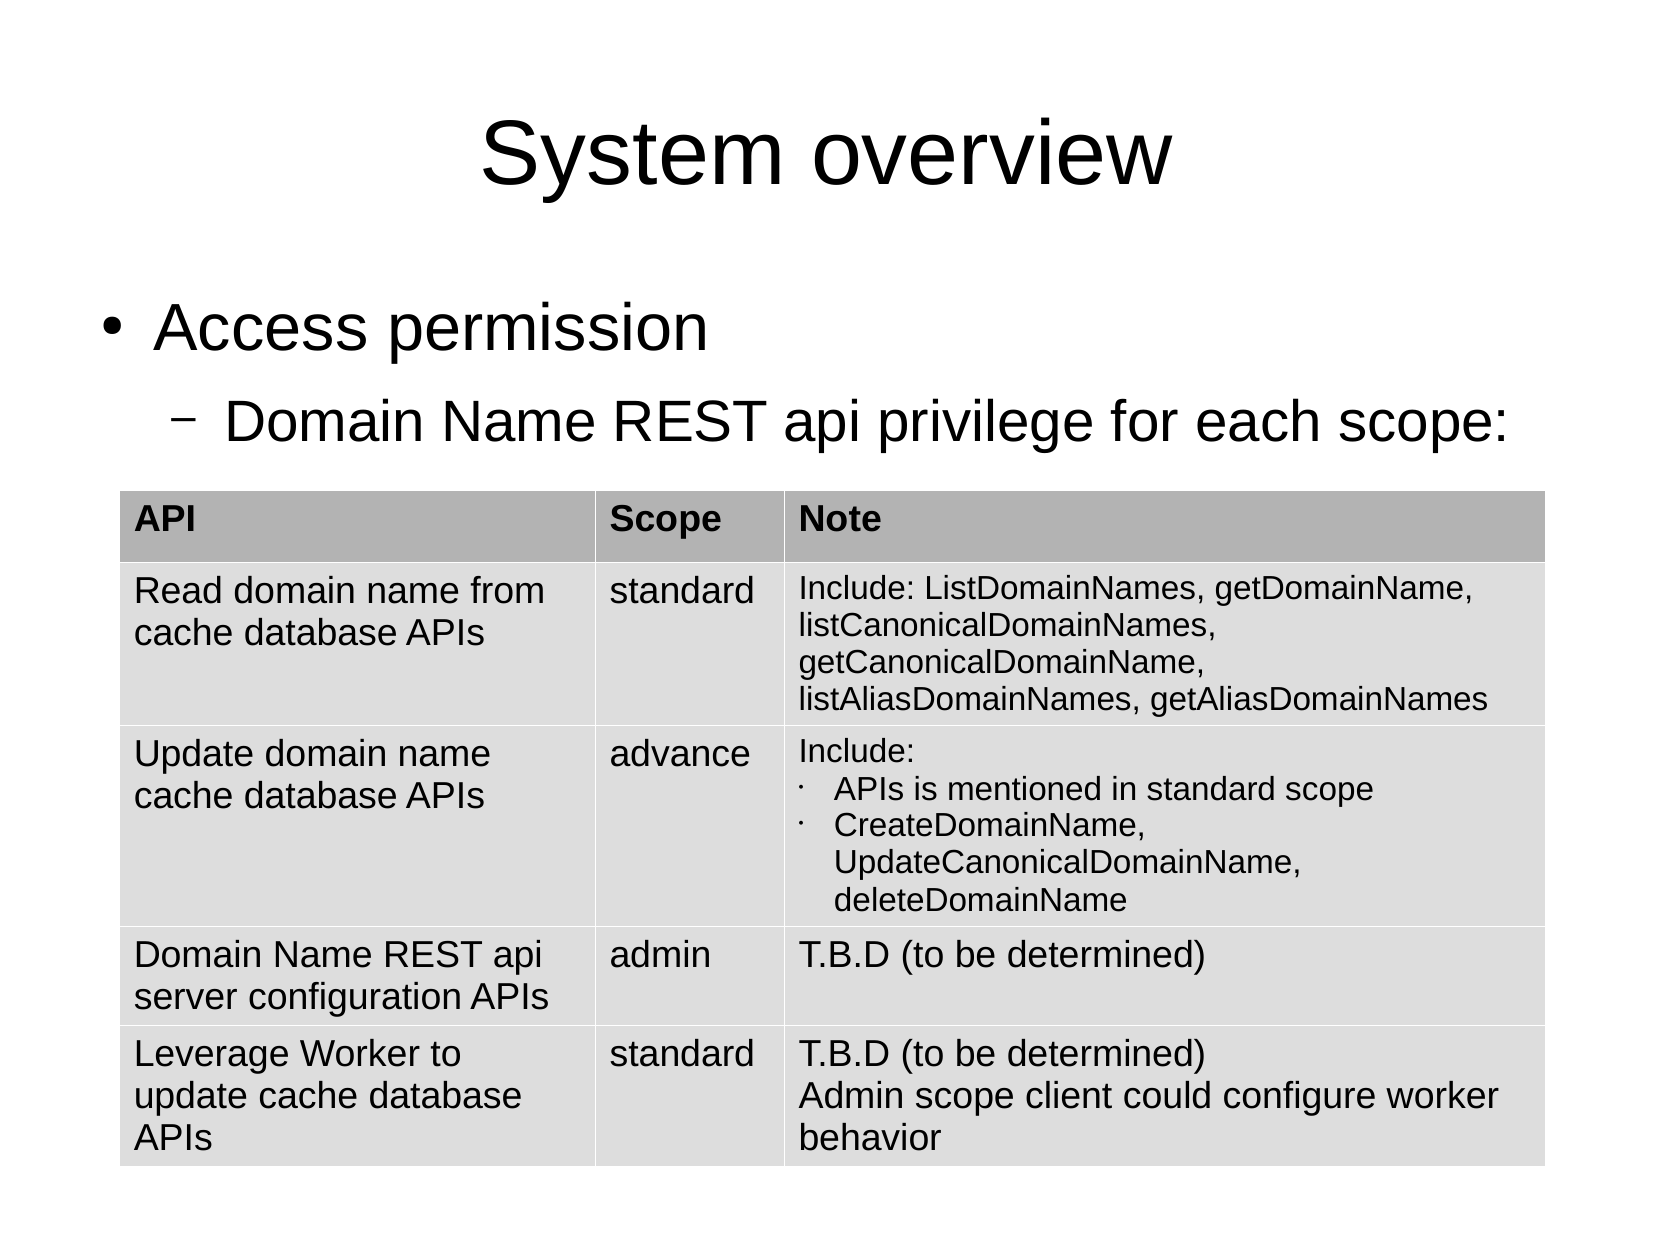

# System overview
Access permission
Domain Name REST api privilege for each scope:
| API | Scope | Note |
| --- | --- | --- |
| Read domain name from cache database APIs | standard | Include: ListDomainNames, getDomainName, listCanonicalDomainNames, getCanonicalDomainName, listAliasDomainNames, getAliasDomainNames |
| Update domain name cache database APIs | advance | Include: APIs is mentioned in standard scope CreateDomainName, UpdateCanonicalDomainName, deleteDomainName |
| Domain Name REST api server configuration APIs | admin | T.B.D (to be determined) |
| Leverage Worker to update cache database APIs | standard | T.B.D (to be determined) Admin scope client could configure worker behavior |